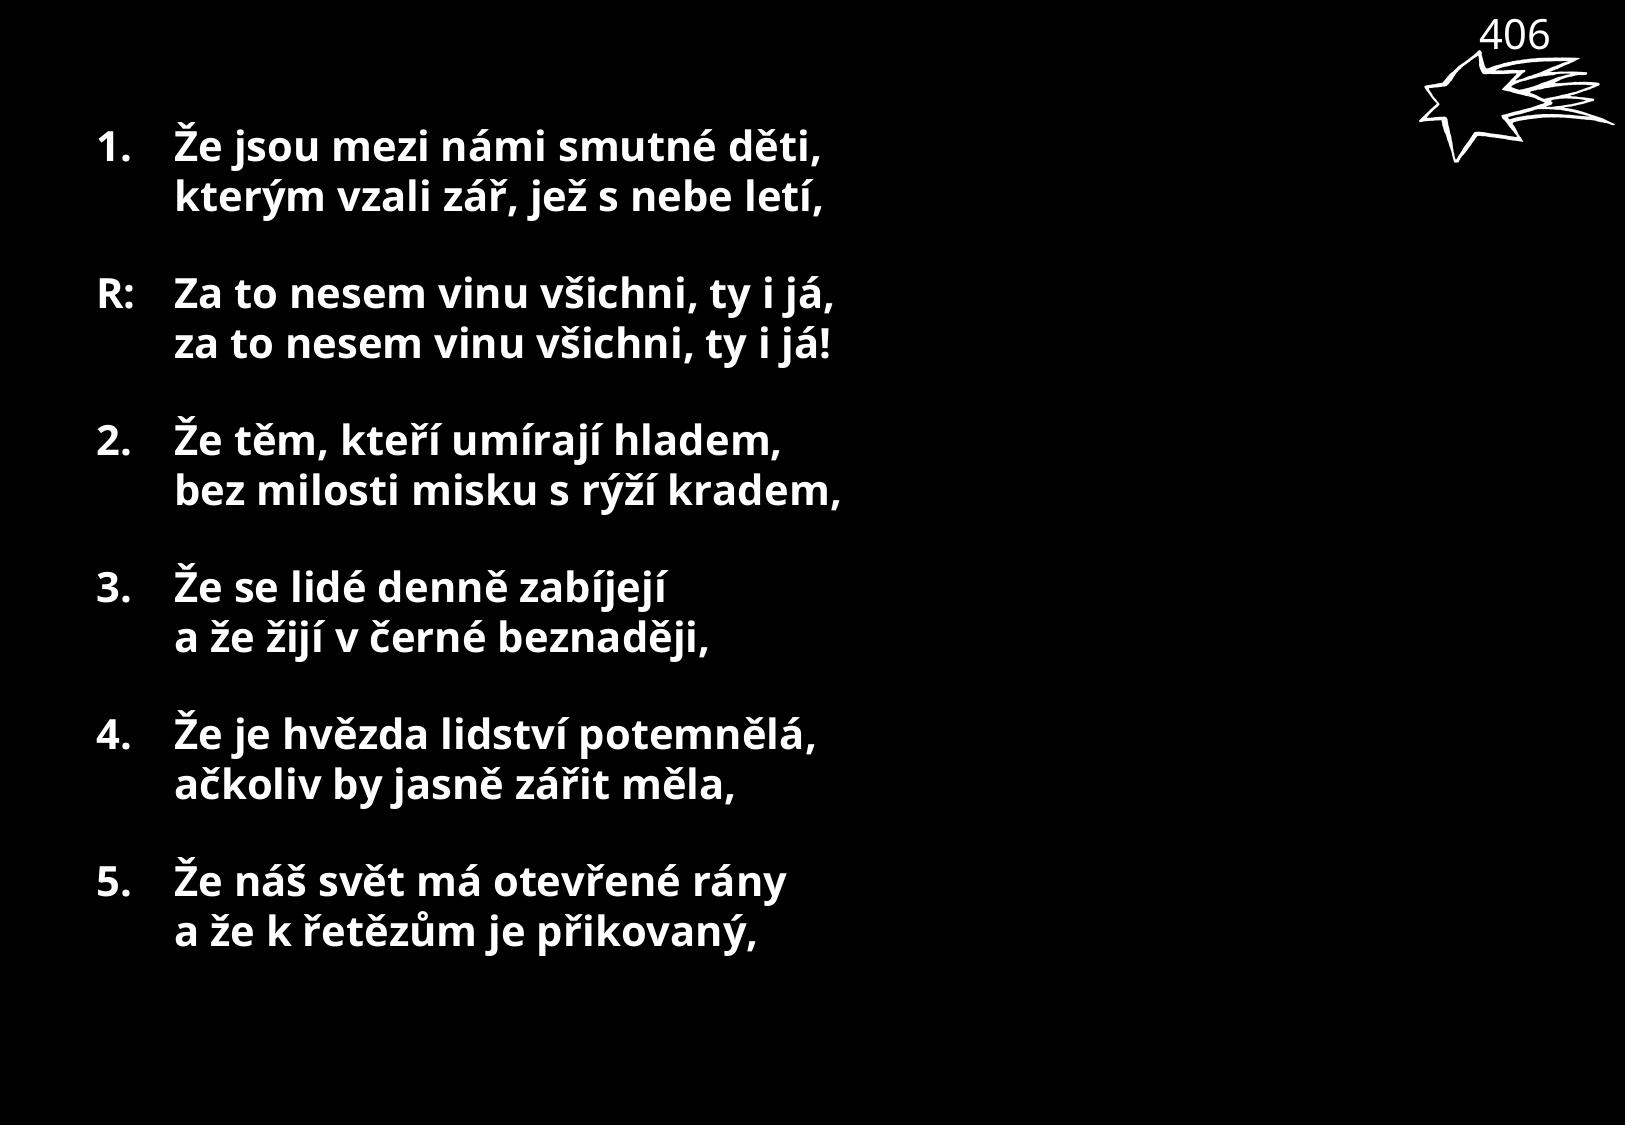

406
# Že jsou mezi námi smutné děti, kterým vzali zář, jež s nebe letí,
R: 	Za to nesem vinu všichni, ty i já,
za to nesem vinu všichni, ty i já!
2.	Že těm, kteří umírají hladem,
bez milosti misku s rýží kradem,
Že se lidé denně zabíjejí
a že žijí v černé beznaději,
Že je hvězda lidství potemnělá,
ačkoliv by jasně zářit měla,
5.	Že náš svět má otevřené rány
a že k řetězům je přikovaný,